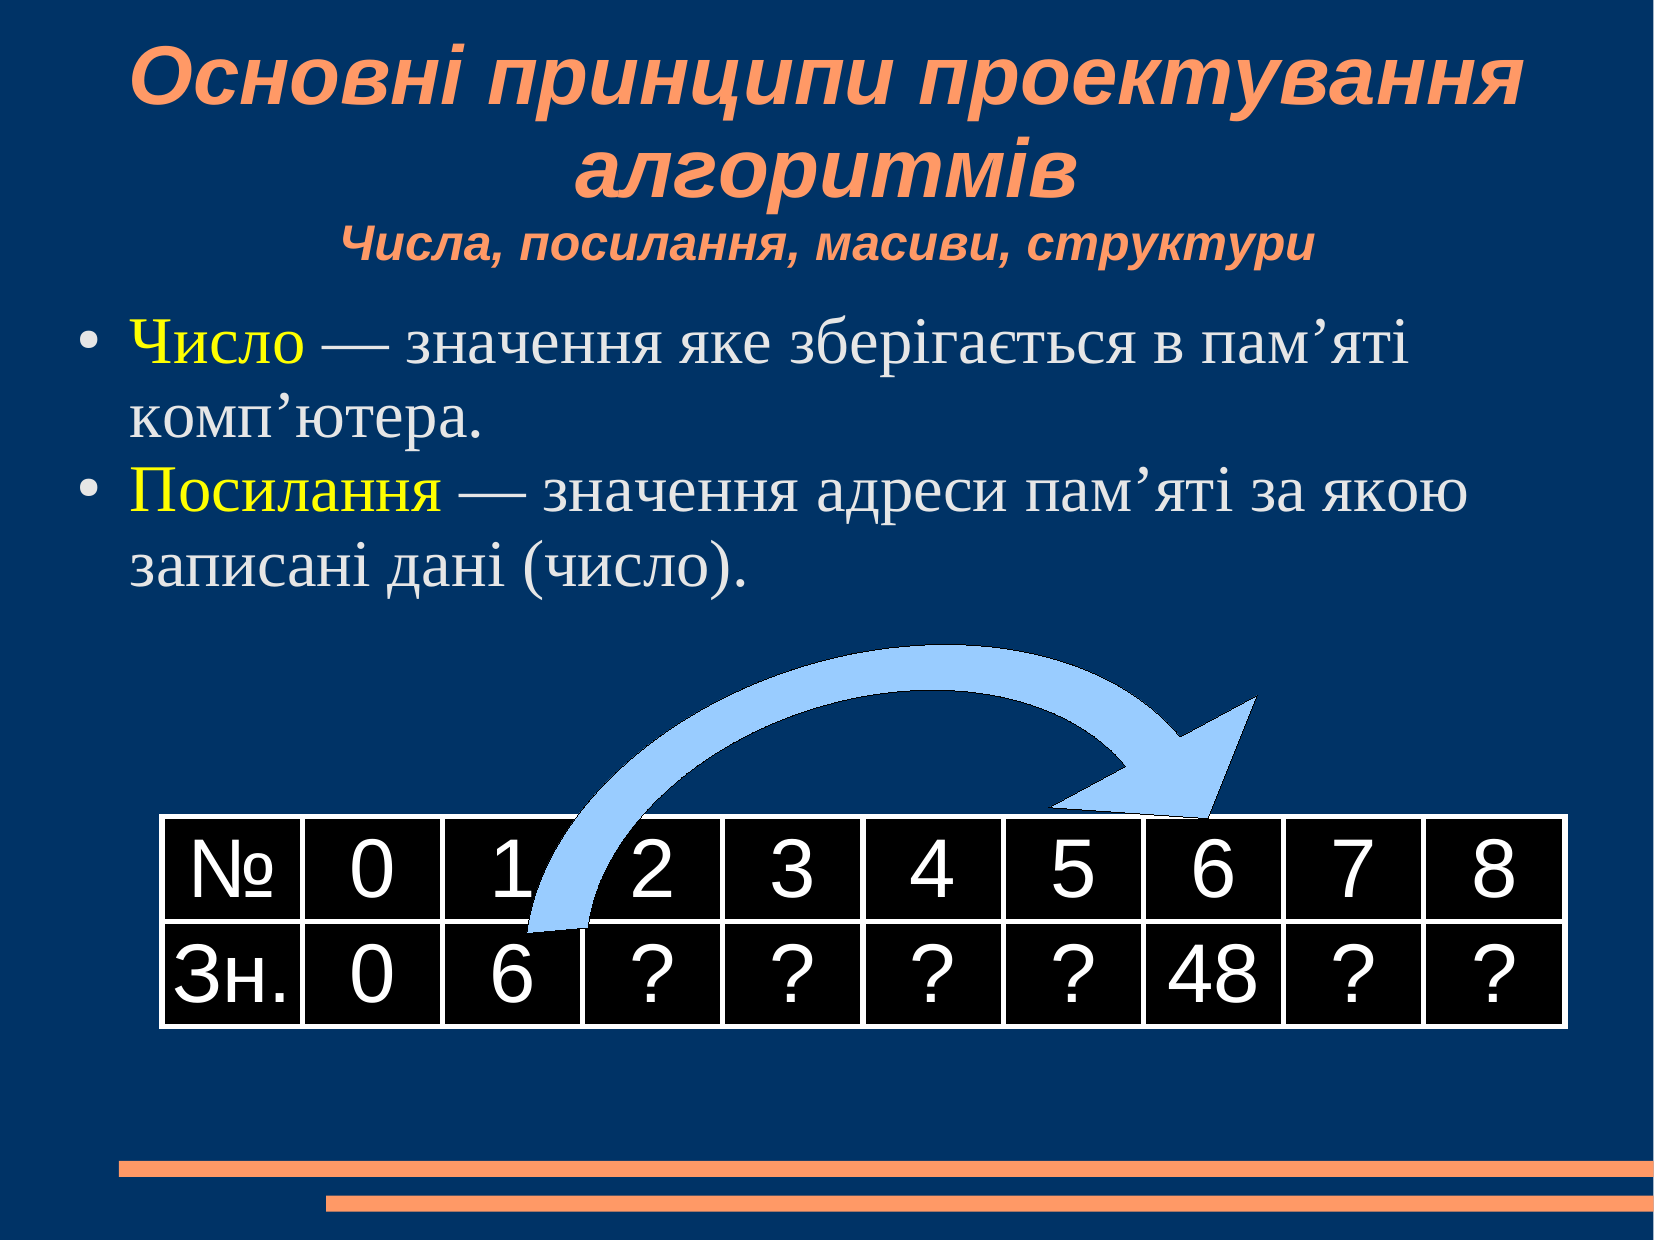

# Основні принципи проектування алгоритмів Числа, посилання, масиви, структури
Число — значення яке зберігається в пам’яті комп’ютера.
Посилання — значення адреси пам’яті за якою записані дані (число).
| № | 0 | 1 | 2 | 3 | 4 | 5 | 6 | 7 | 8 |
| --- | --- | --- | --- | --- | --- | --- | --- | --- | --- |
| Зн. | 0 | 6 | ? | ? | ? | ? | 48 | ? | ? |